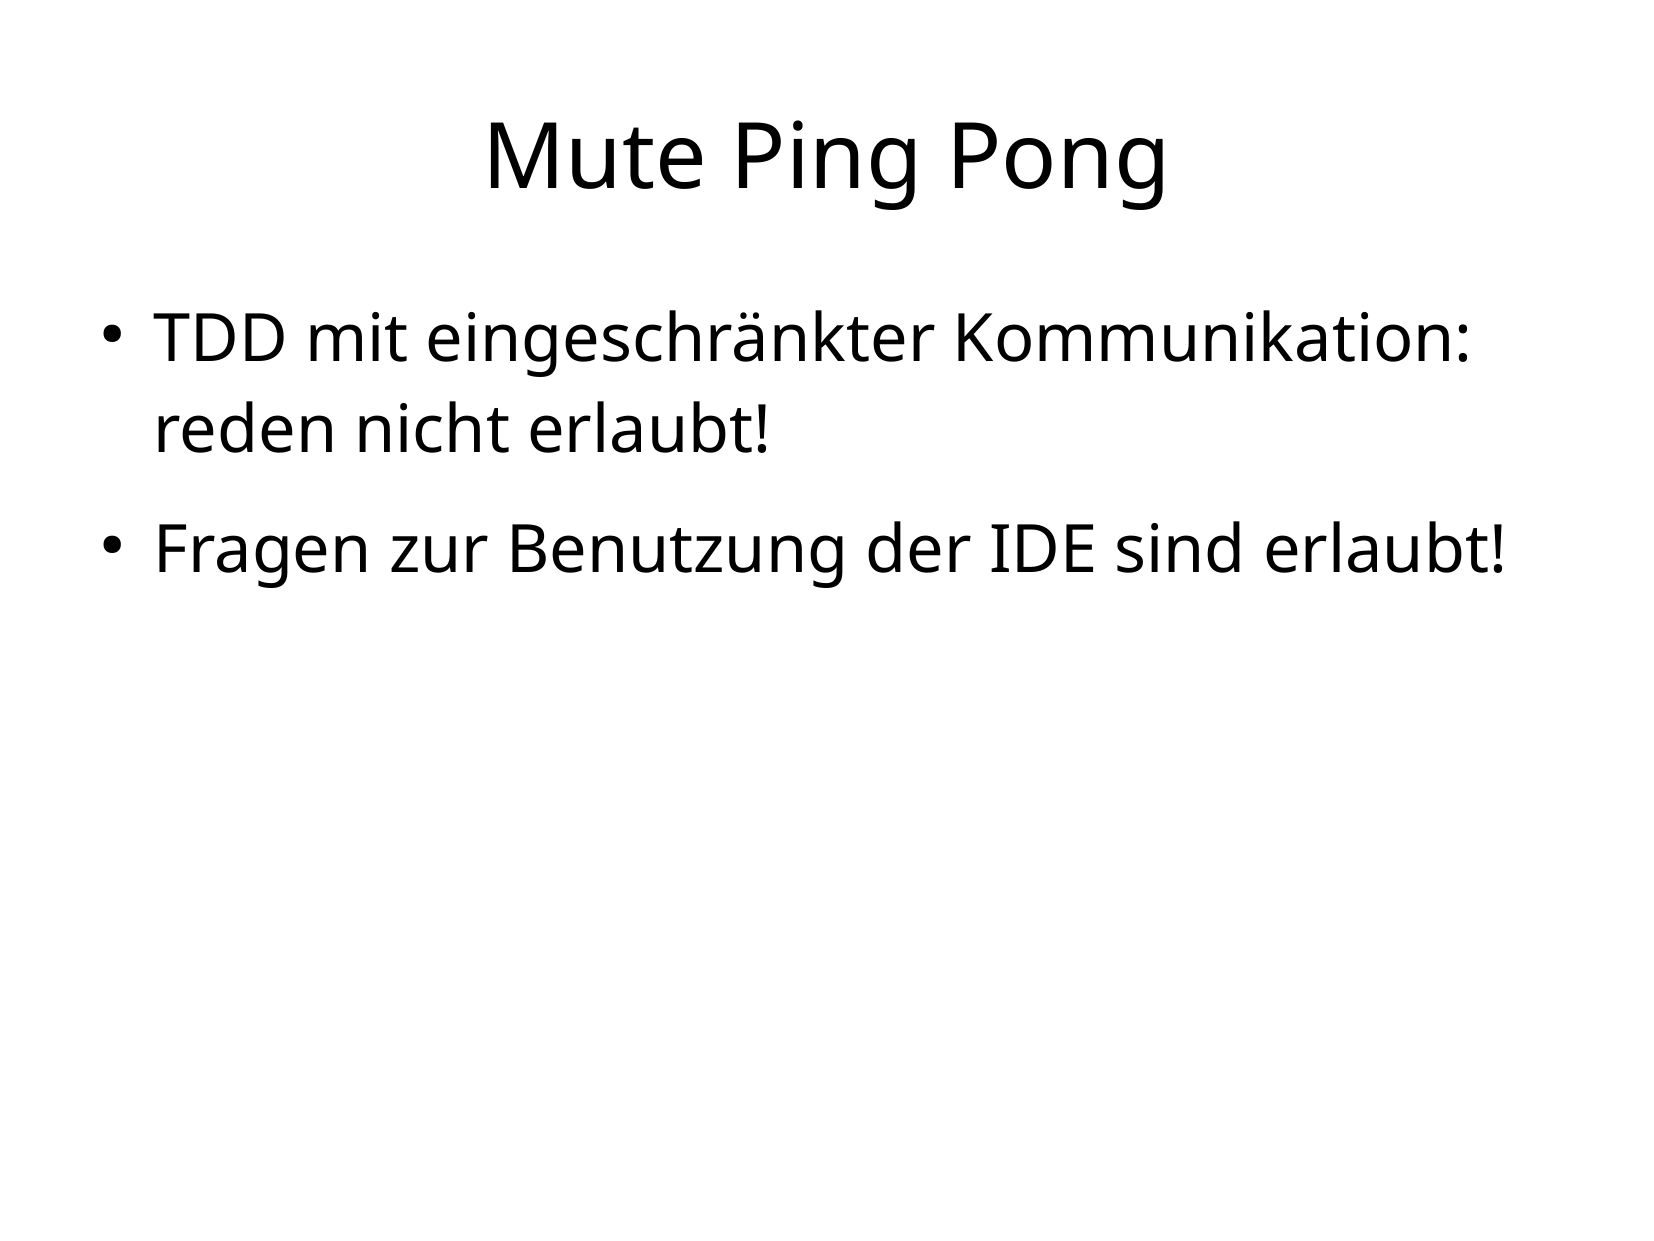

# Mute Ping Pong
TDD mit eingeschränkter Kommunikation: reden nicht erlaubt!
Fragen zur Benutzung der IDE sind erlaubt!